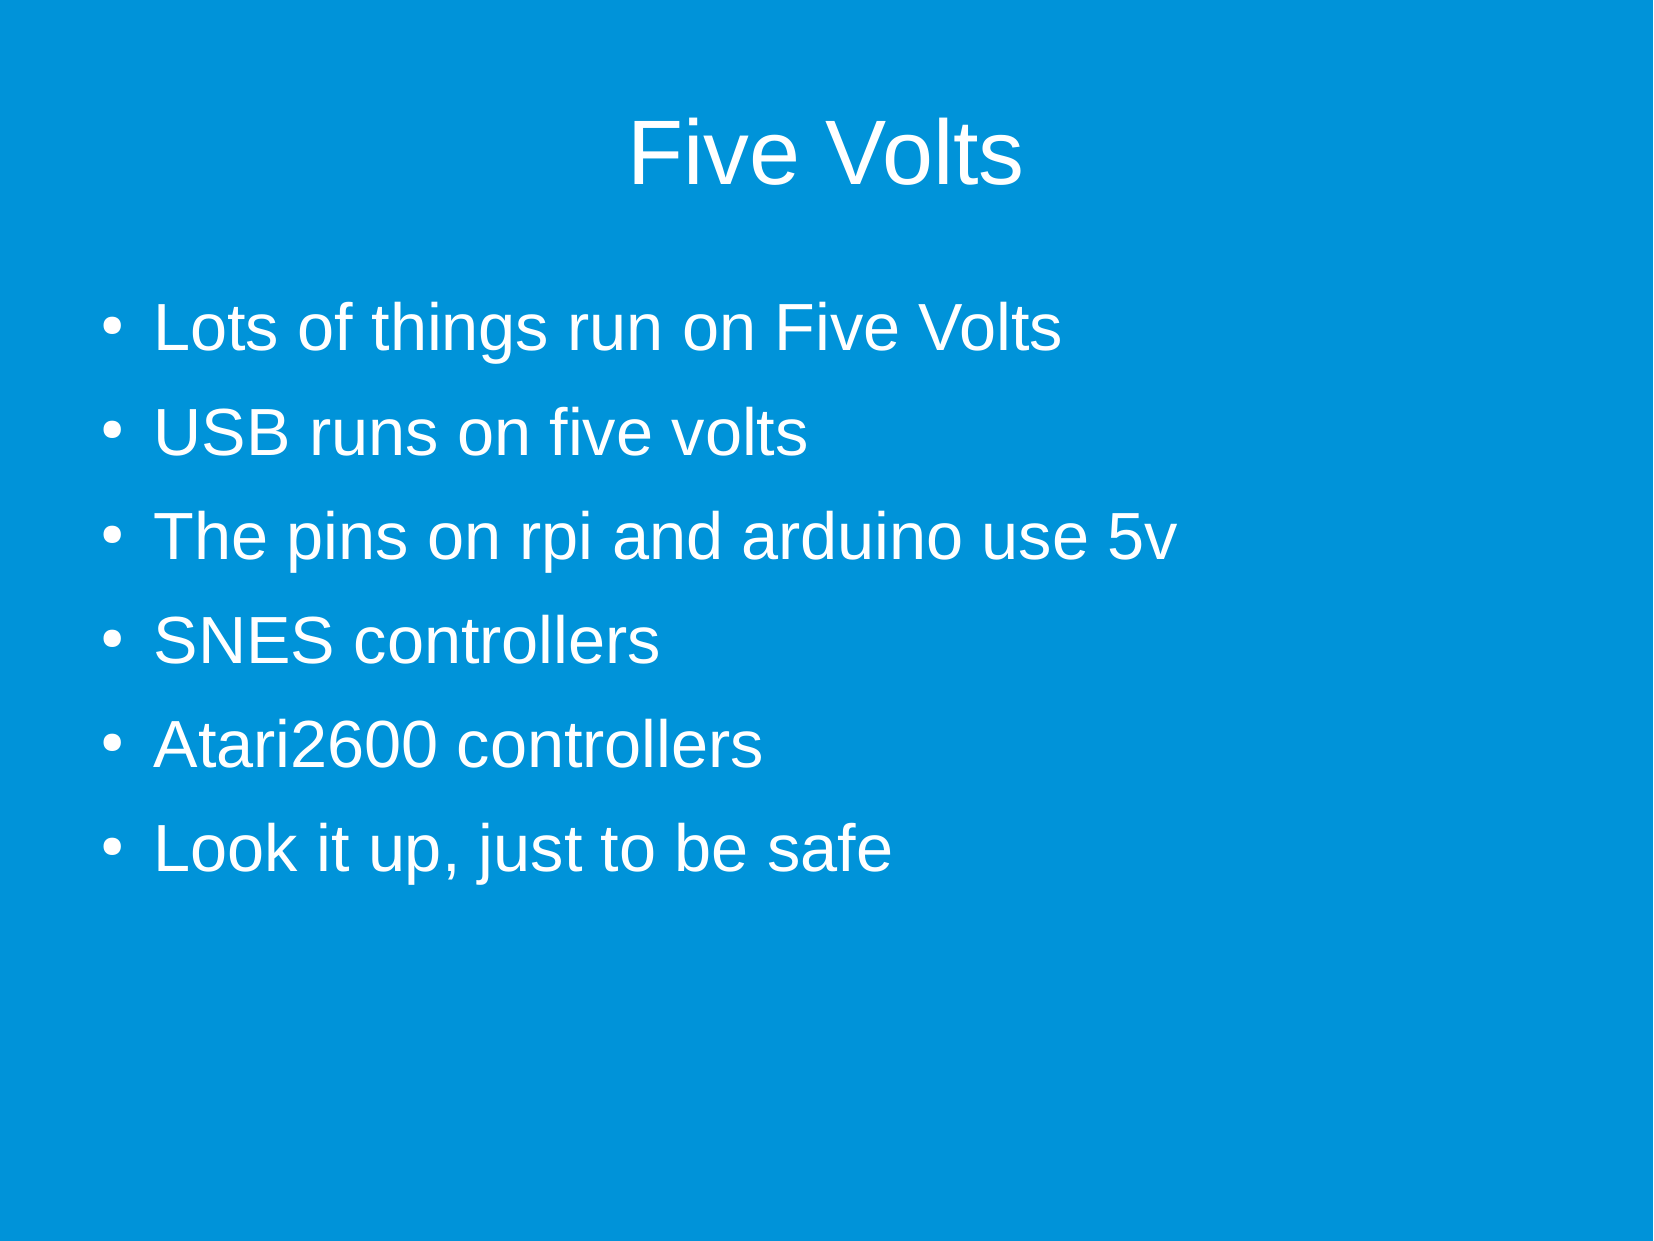

# Five Volts
Lots of things run on Five Volts
USB runs on five volts
The pins on rpi and arduino use 5v
SNES controllers
Atari2600 controllers
Look it up, just to be safe